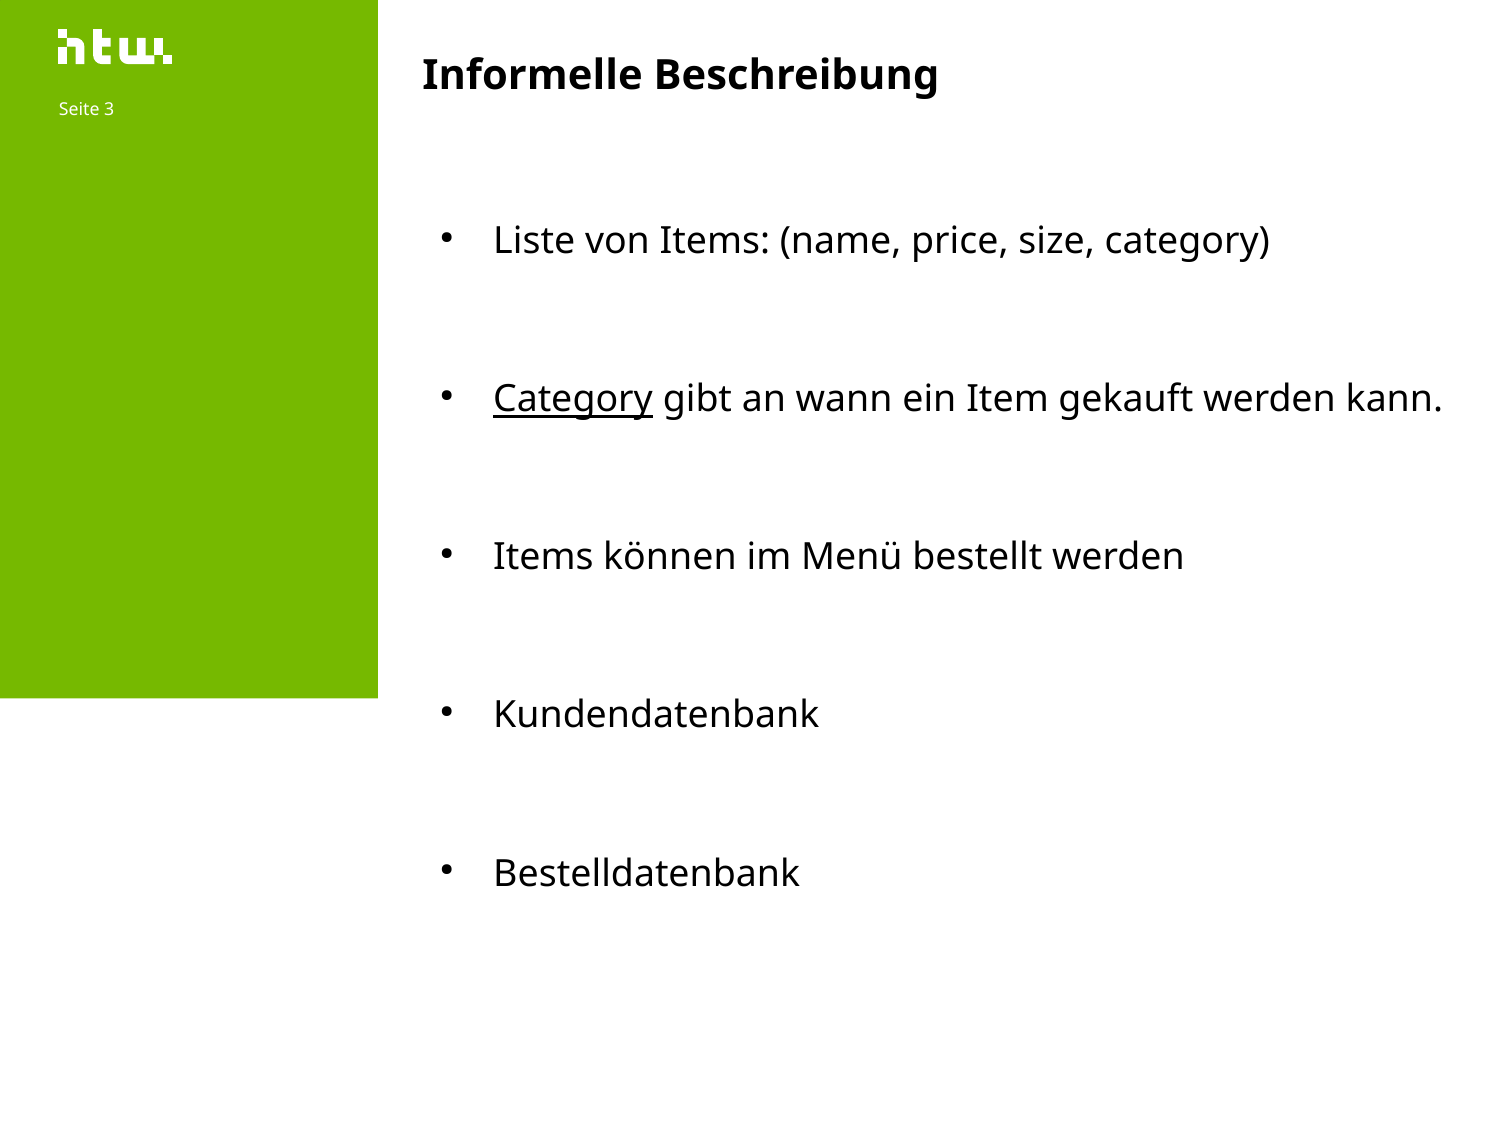

# Informelle Beschreibung
Liste von Items: (name, price, size, category)
Category gibt an wann ein Item gekauft werden kann.
Items können im Menü bestellt werden
Kundendatenbank
Bestelldatenbank